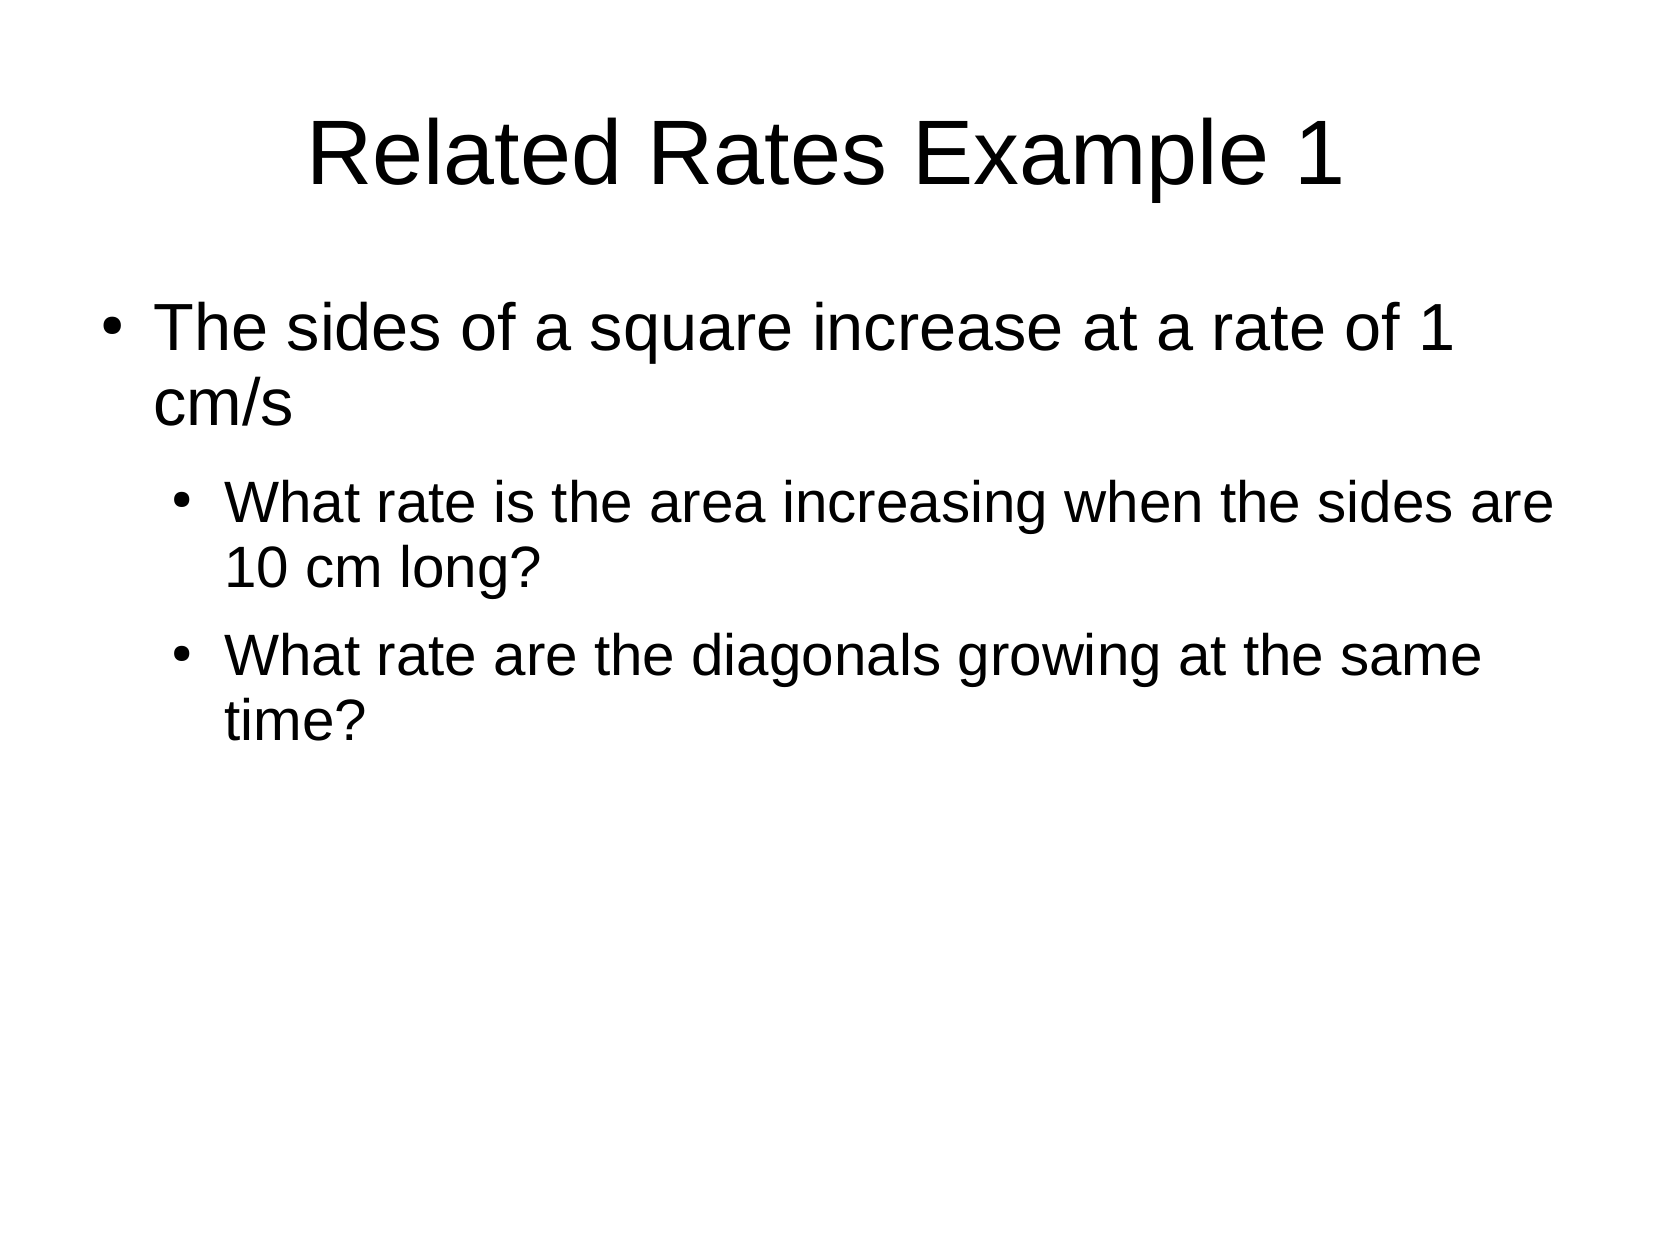

# Related Rates Example 1
The sides of a square increase at a rate of 1 cm/s
What rate is the area increasing when the sides are 10 cm long?
What rate are the diagonals growing at the same time?